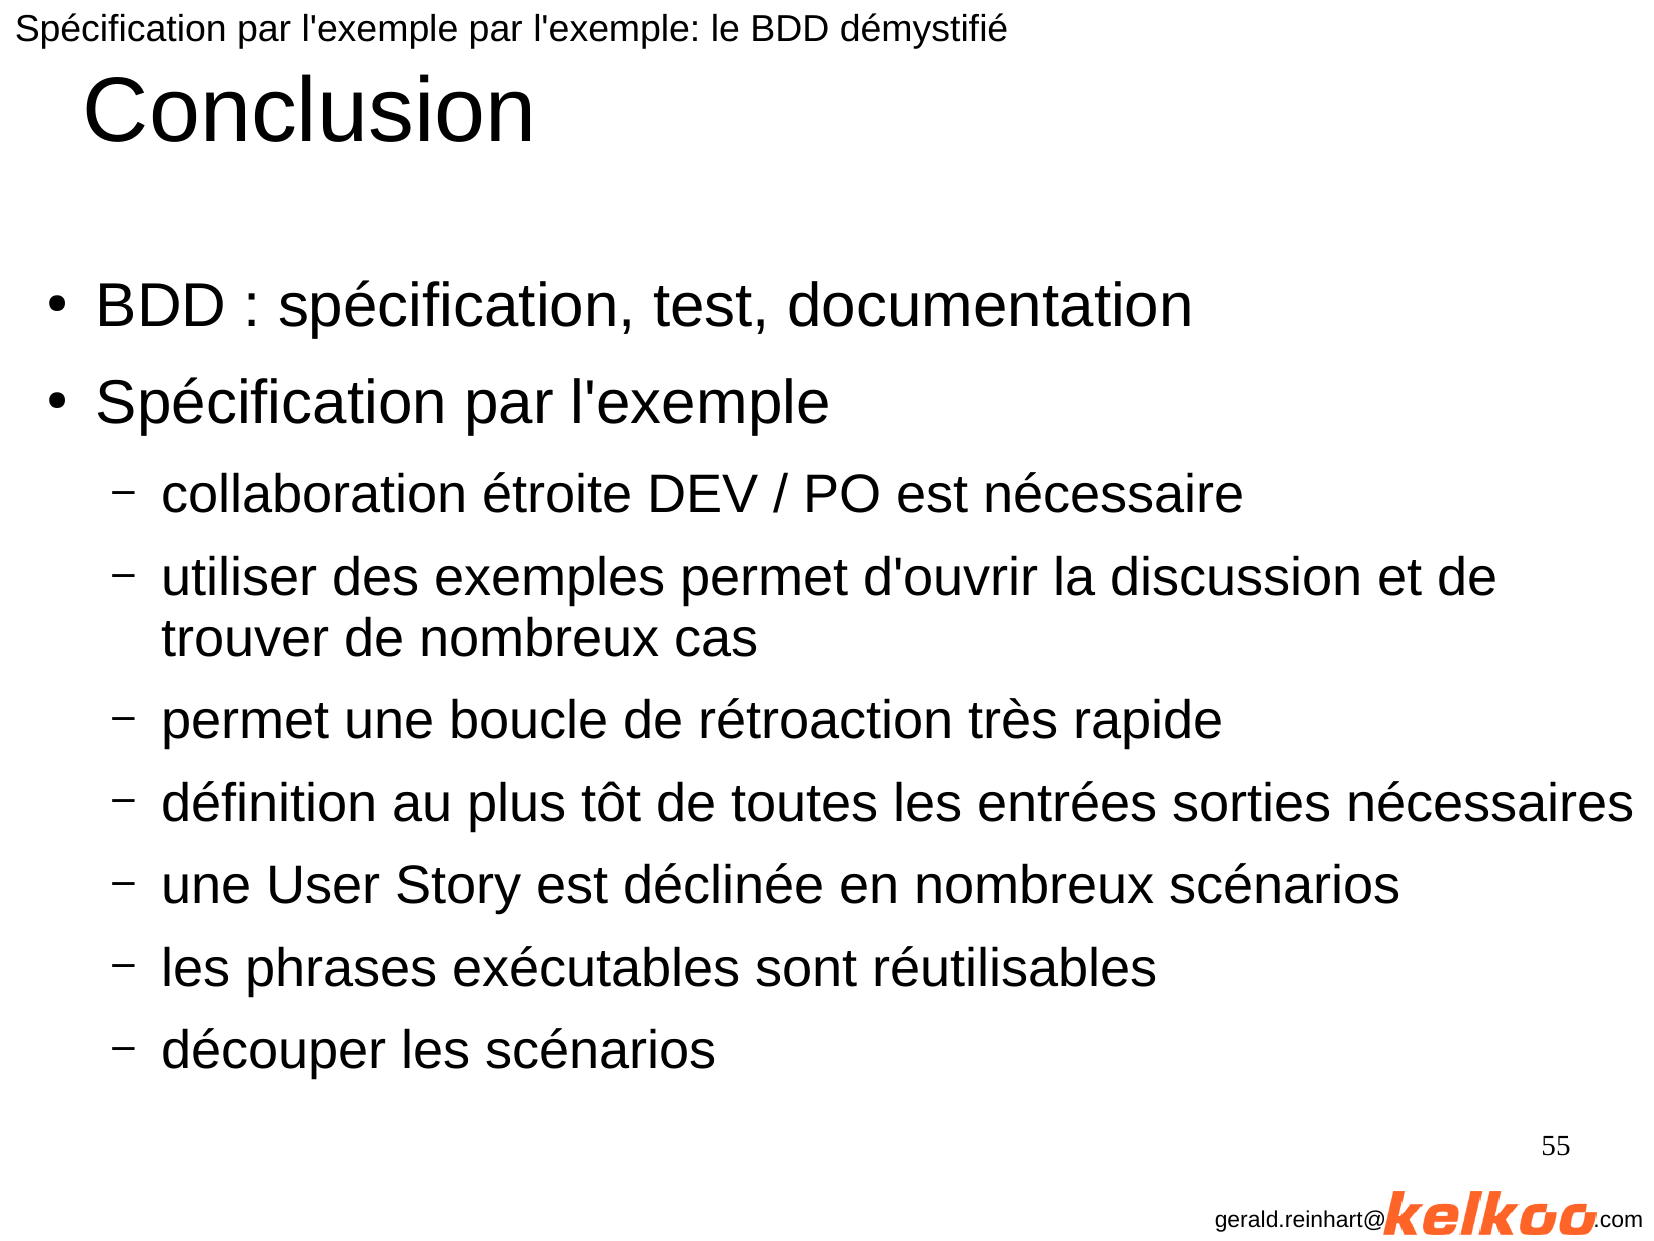

Spécification par l'exemple par l'exemple: le BDD démystifié
Conclusion
# BDD : spécification, test, documentation
Spécification par l'exemple
collaboration étroite DEV / PO est nécessaire
utiliser des exemples permet d'ouvrir la discussion et de trouver de nombreux cas
permet une boucle de rétroaction très rapide
définition au plus tôt de toutes les entrées sorties nécessaires
une User Story est déclinée en nombreux scénarios
les phrases exécutables sont réutilisables
découper les scénarios
55
 gerald.reinhart@ .com